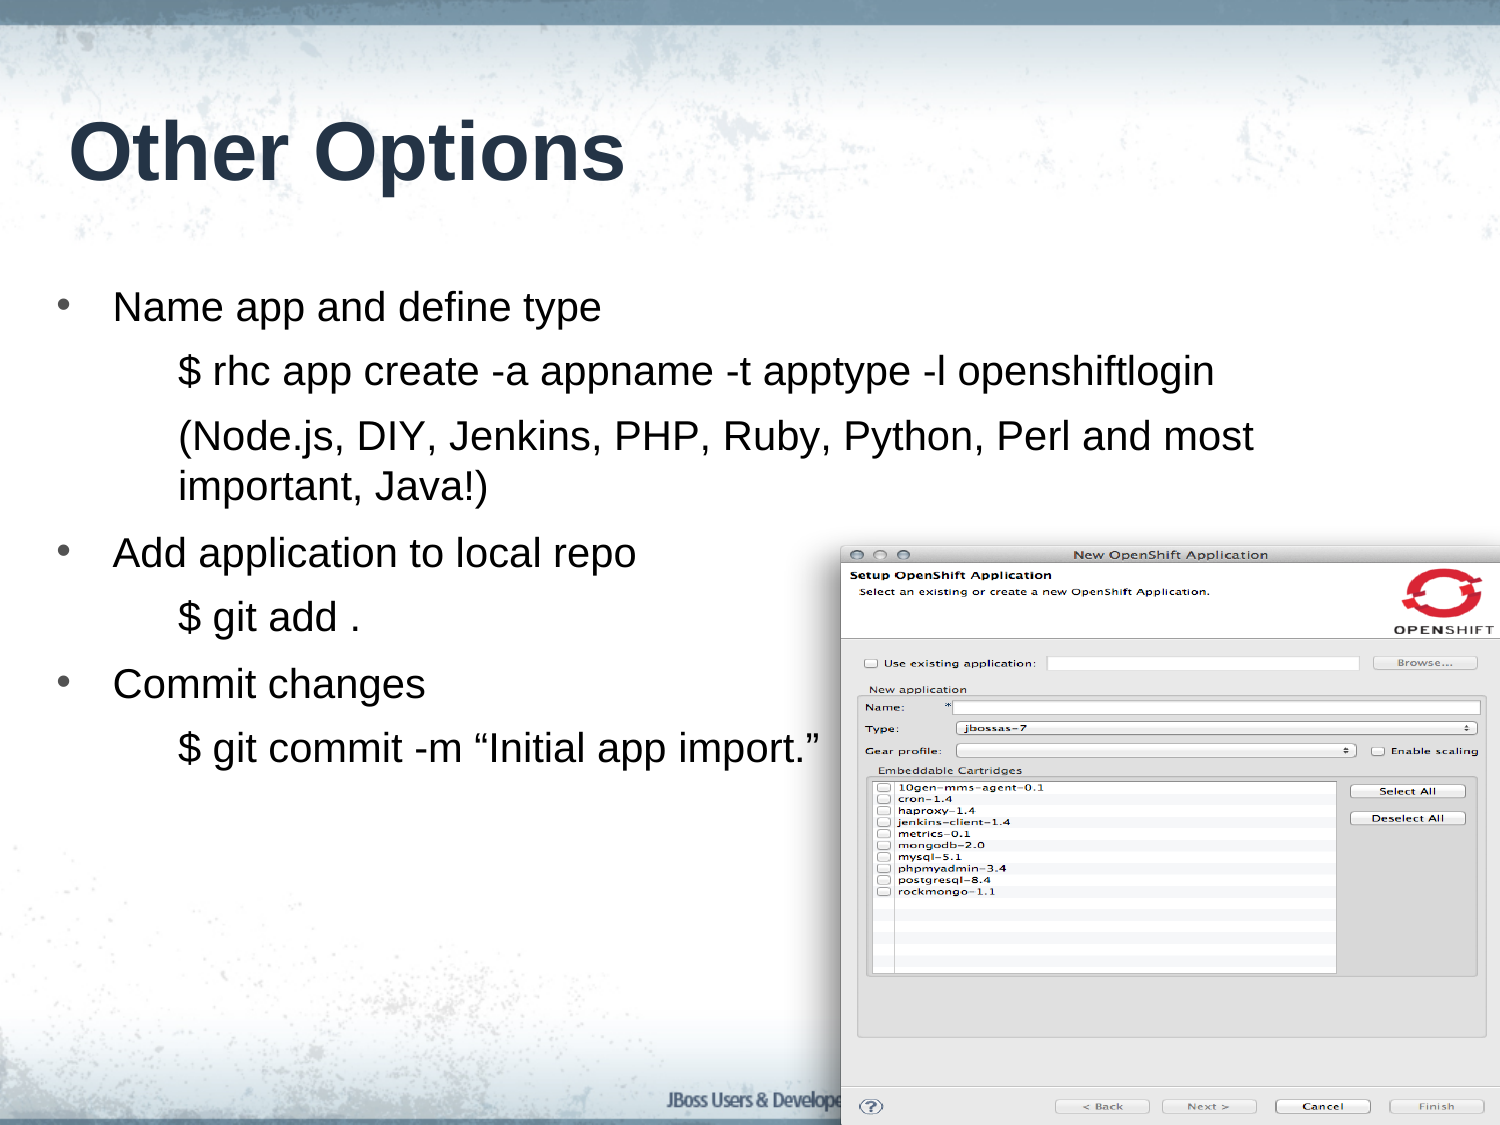

# Other Options
Name app and define type
$ rhc app create -a appname -t apptype -l openshiftlogin
(Node.js, DIY, Jenkins, PHP, Ruby, Python, Perl and most important, Java!)
Add application to local repo
$ git add .
Commit changes
$ git commit -m “Initial app import.”